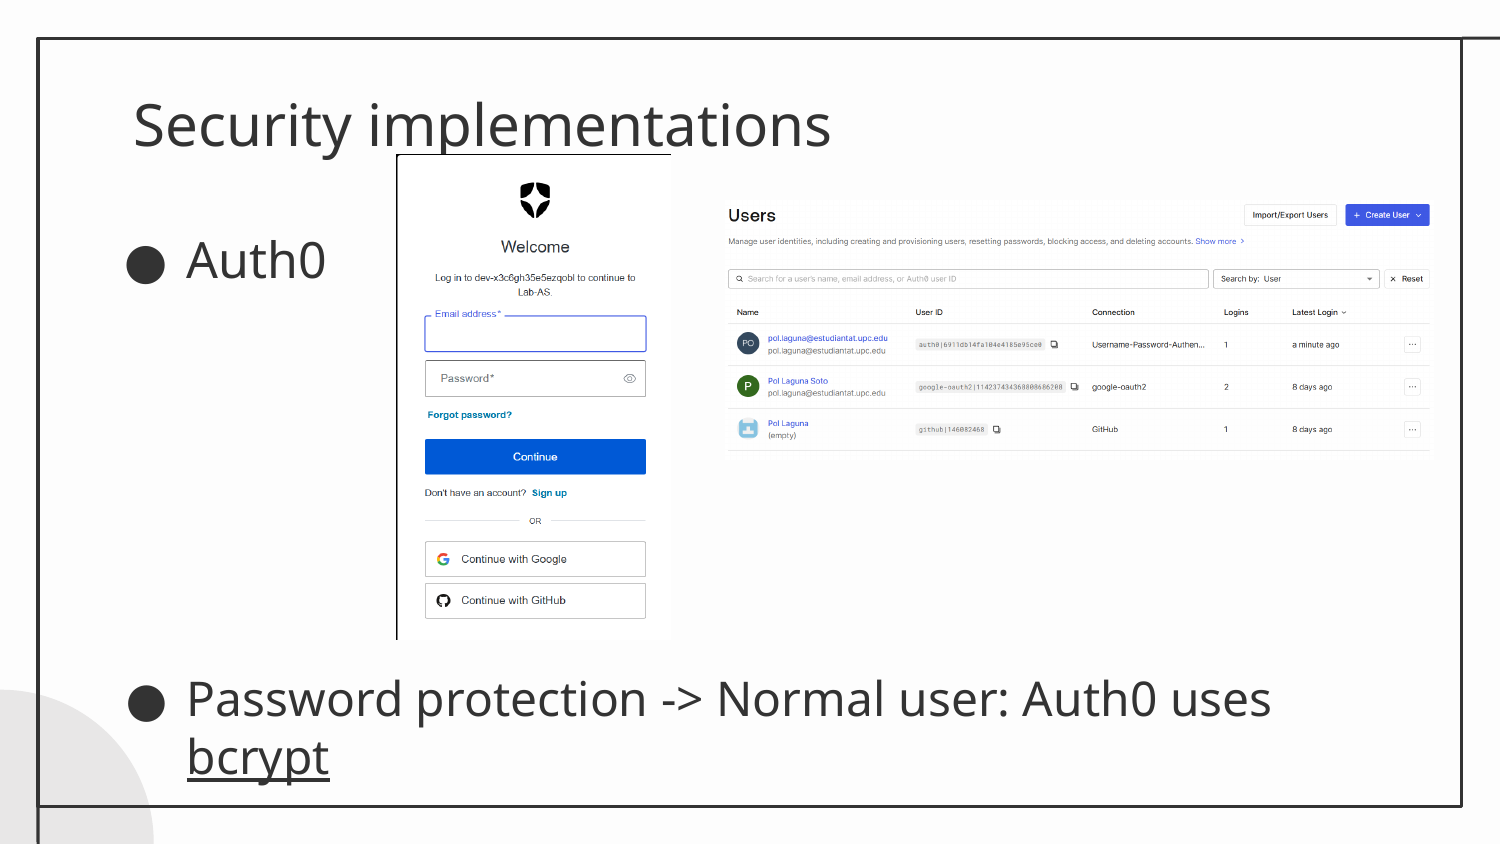

# Security implementations
Auth0
Password protection -> Normal user: Auth0 uses bcrypt